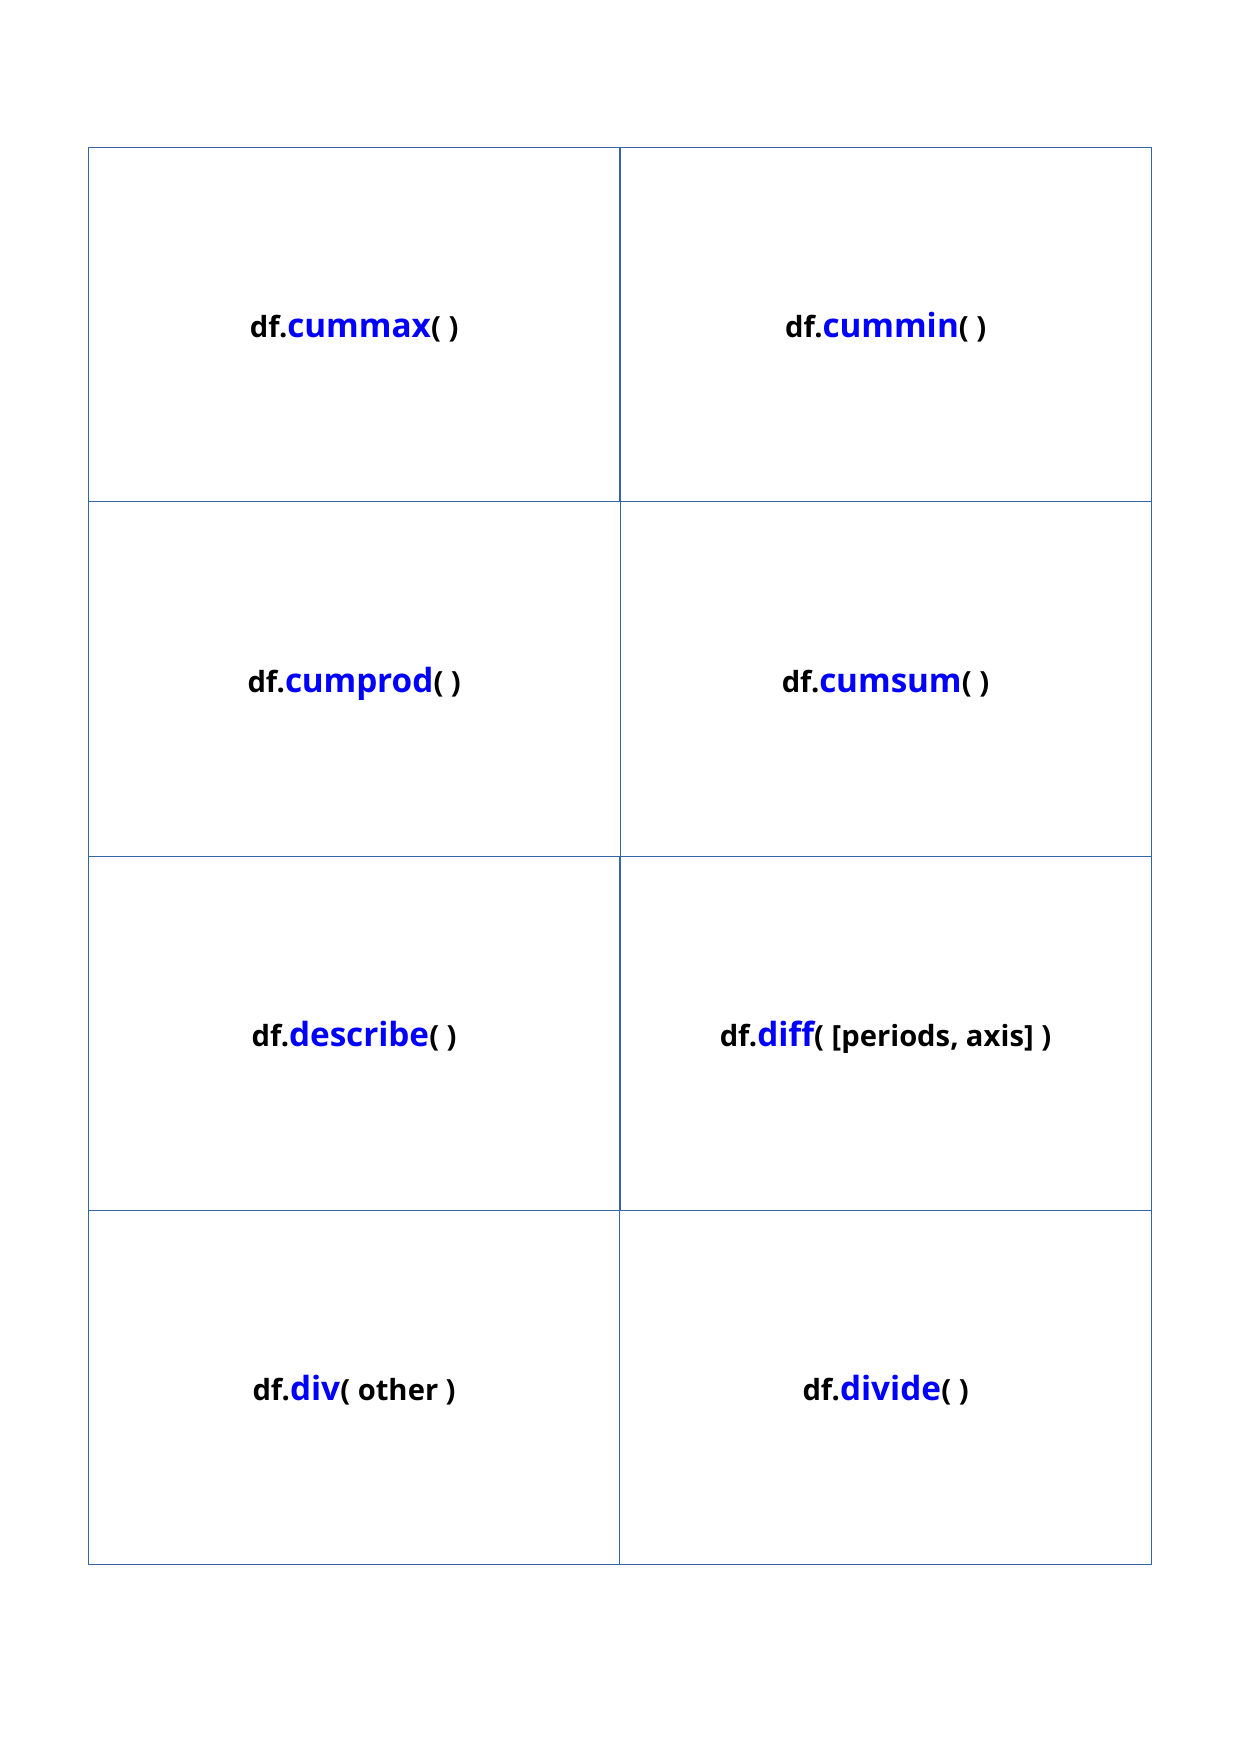

df.cummax( )
df.cummin( )
df.cumprod( )
df.cumsum( )
df.describe( )
df.diff( [periods, axis] )
df.div( other )
df.divide( )